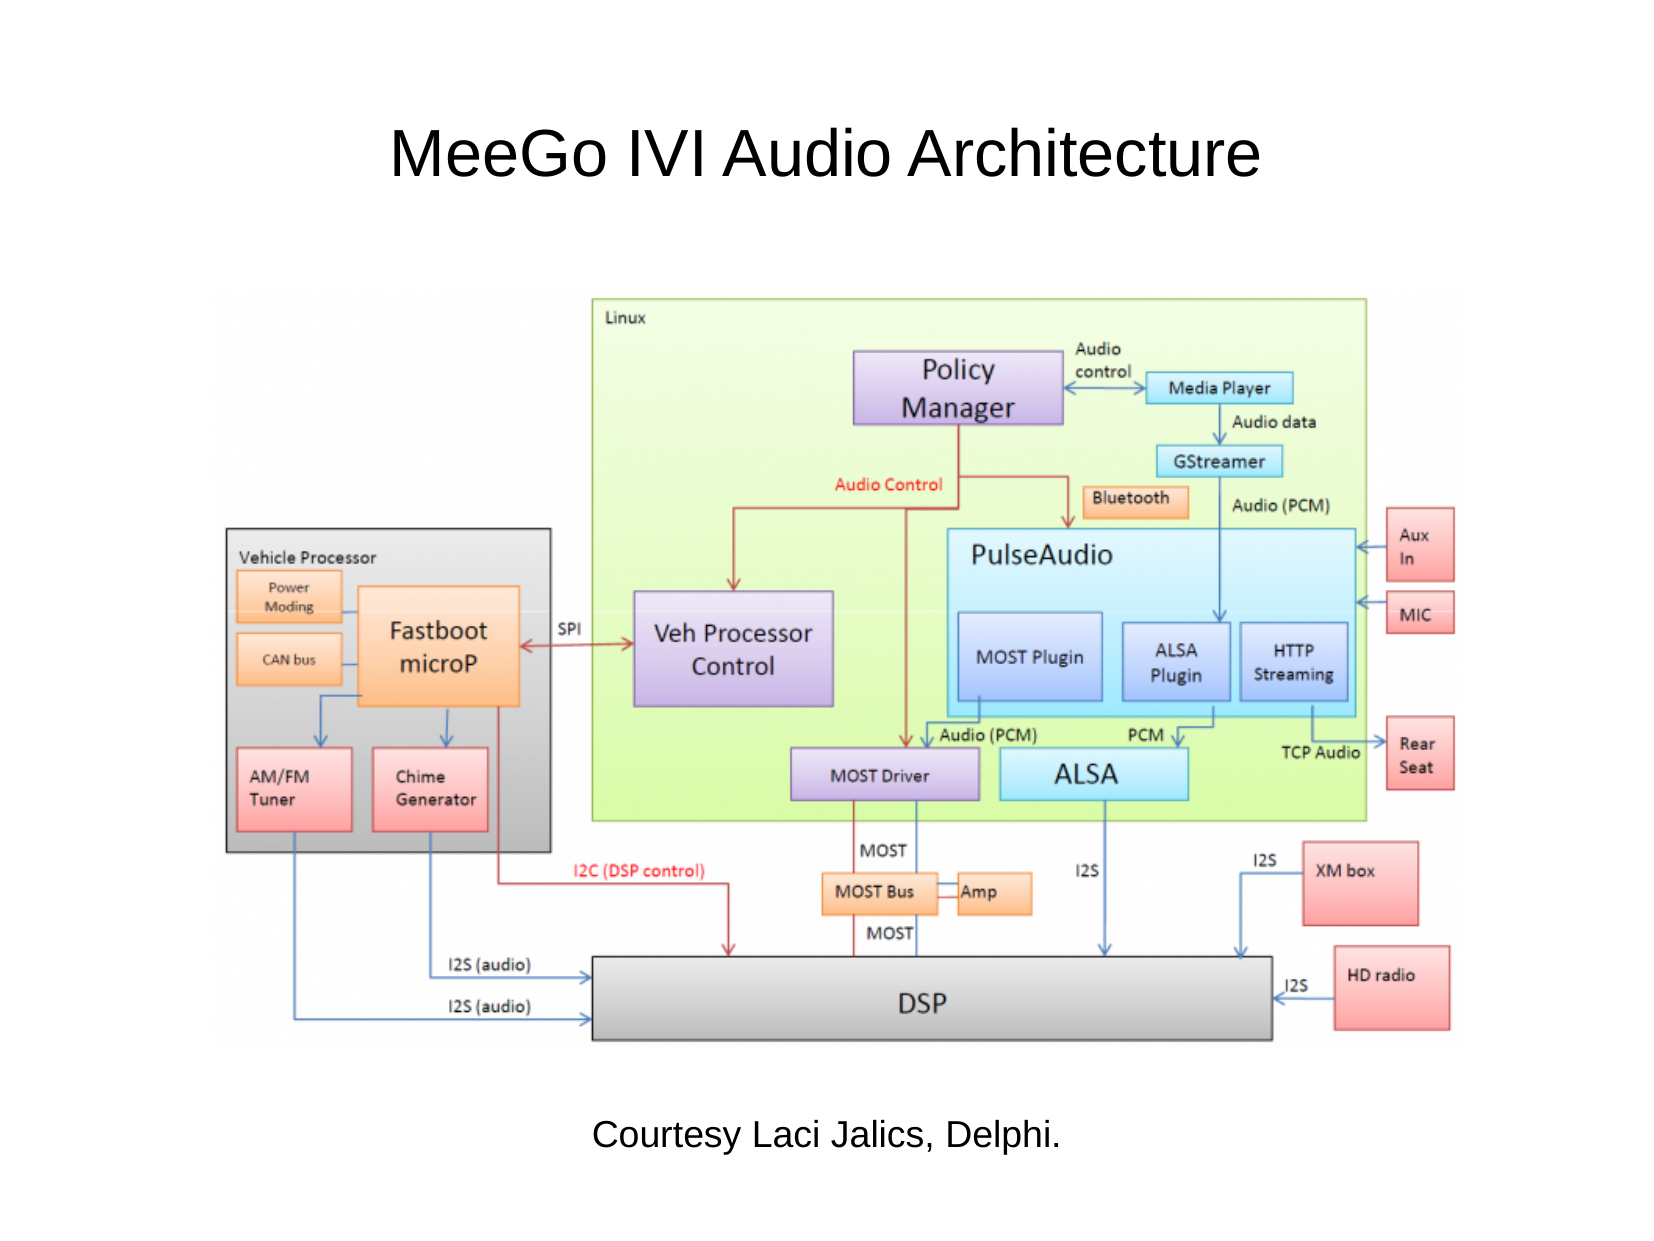

# MeeGo IVI Audio Architecture
Courtesy Laci Jalics, Delphi.